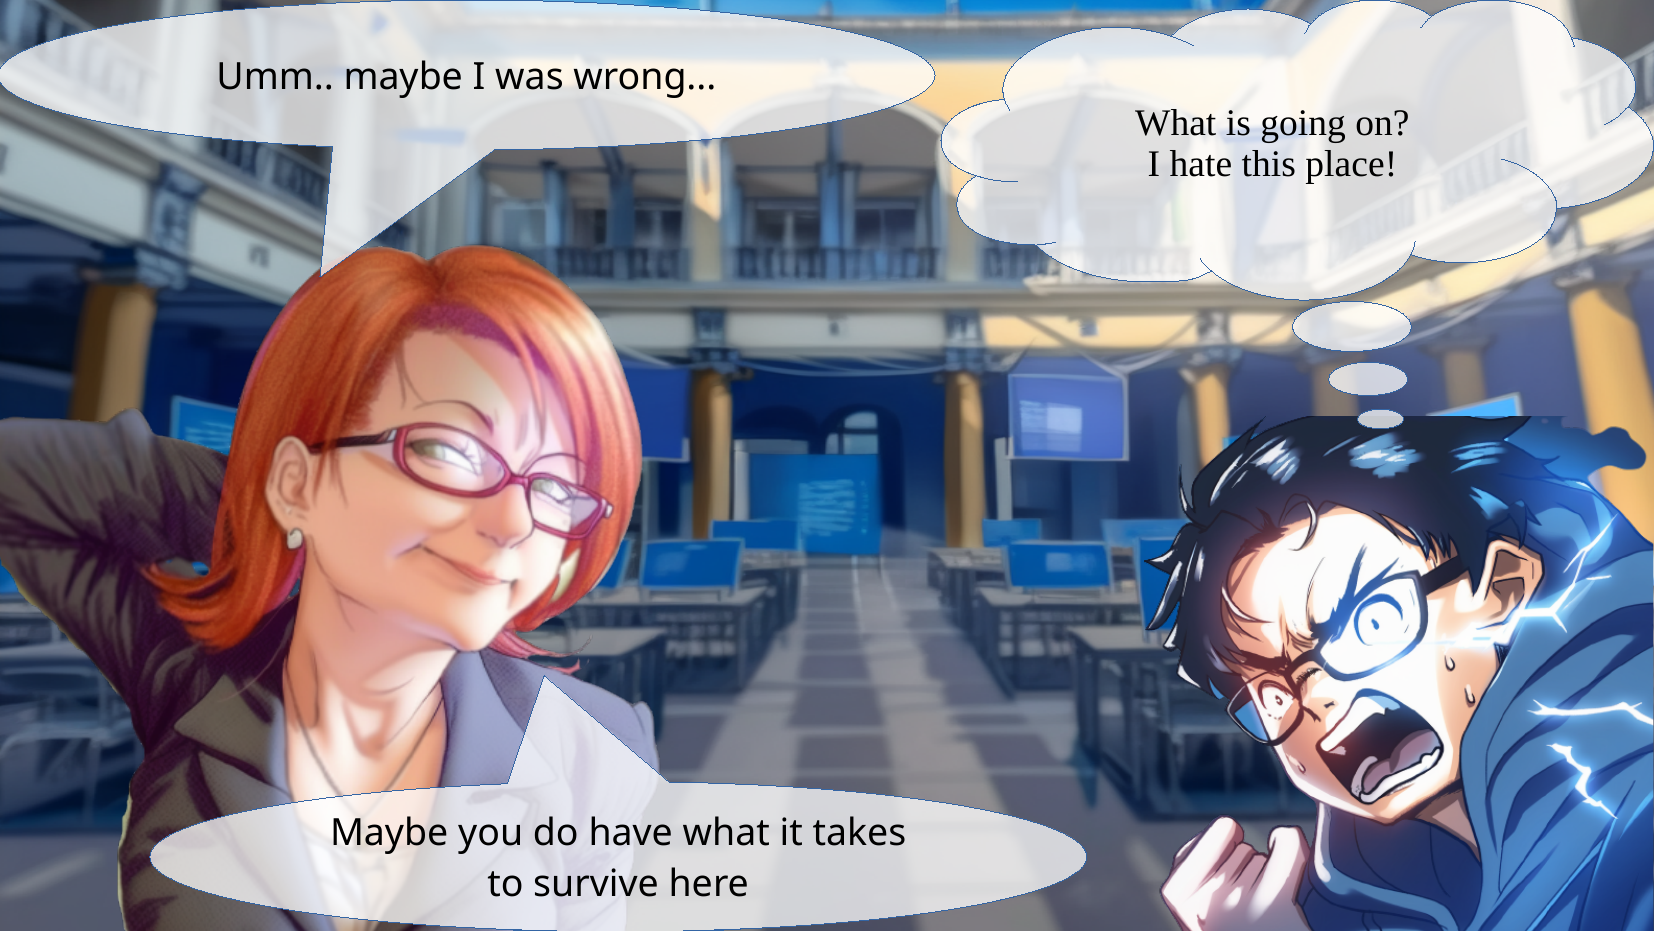

Umm.. maybe I was wrong...
What is going on?
I hate this place!
Maybe you do have what it takes
to survive here